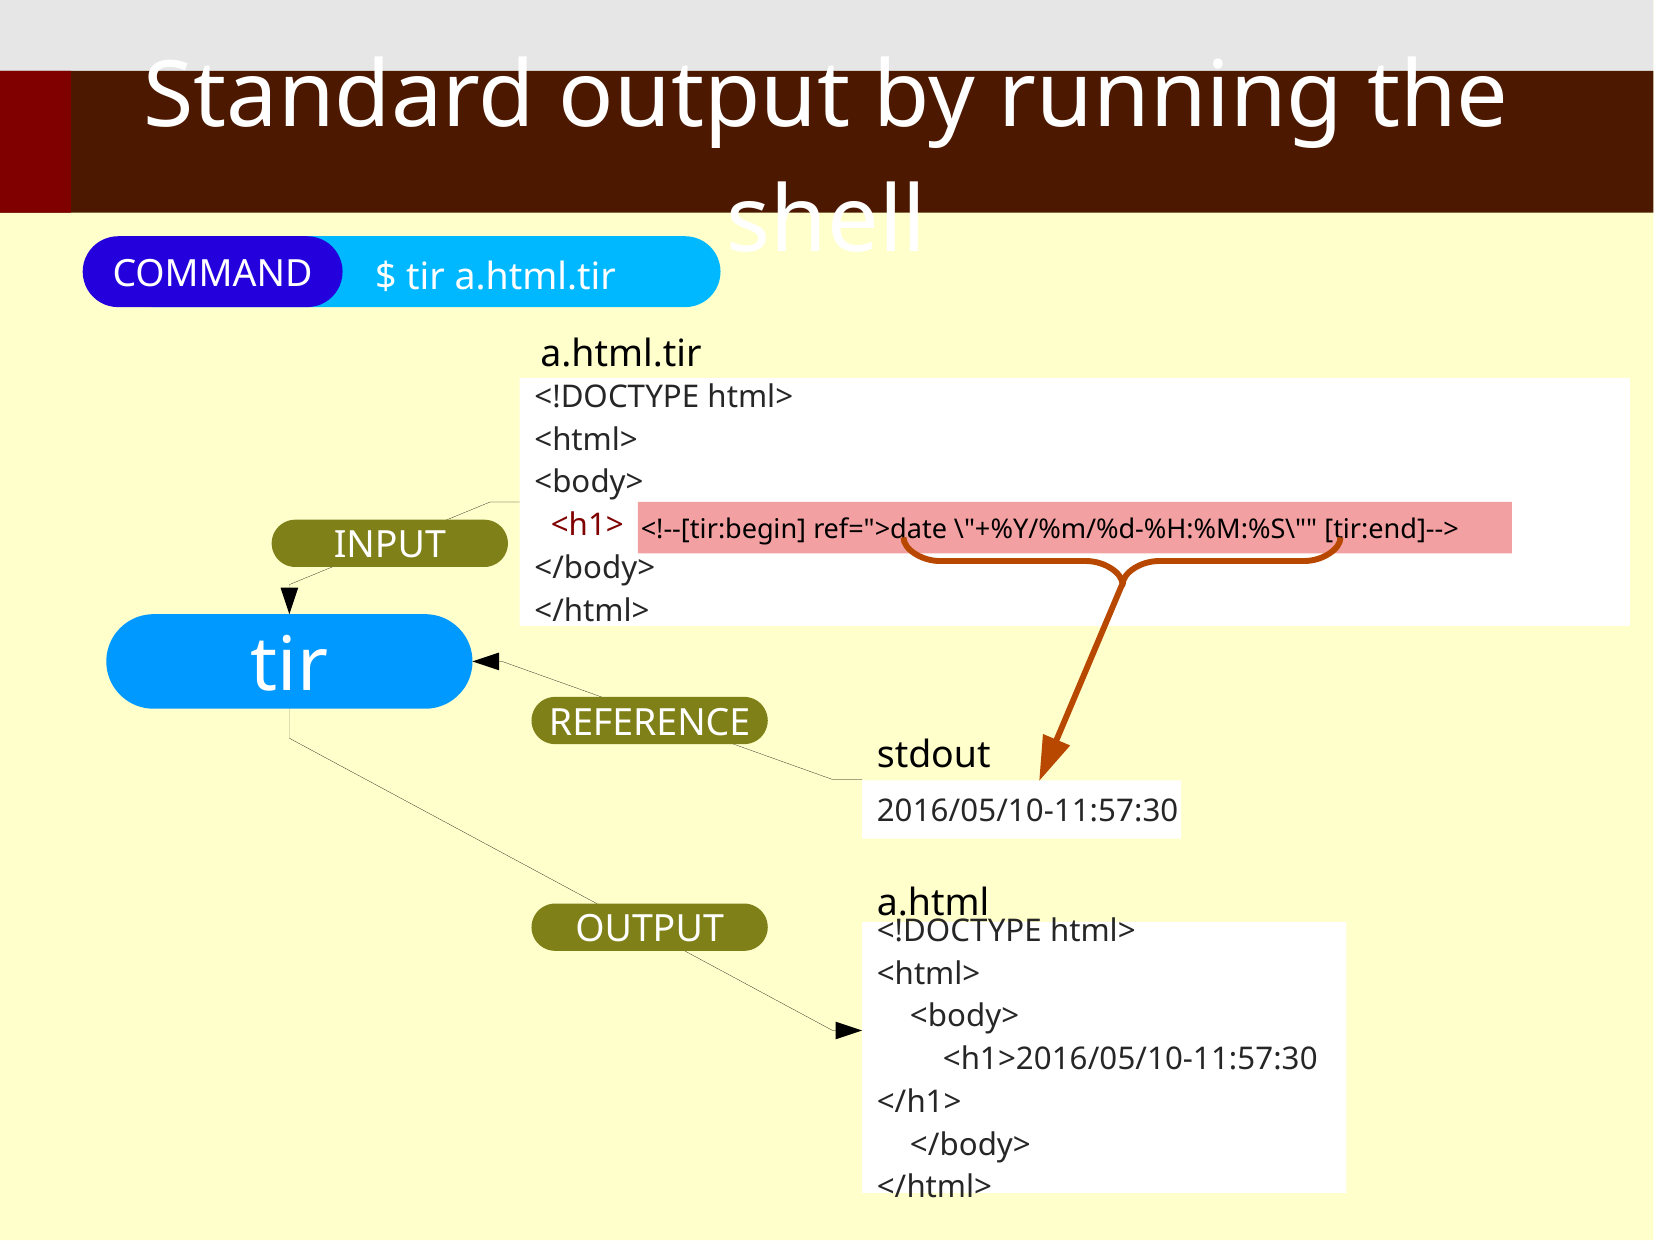

# Standard output by running the shell
COMMAND
$ tir a.html.tir
a.html.tir
<!DOCTYPE html>
<html>
<body>
 <h1> </h1>
</body>
</html>
<!--[tir:begin] ref=">date \"+%Y/%m/%d-%H:%M:%S\"" [tir:end]-->
INPUT
tir
REFERENCE
stdout
2016/05/10-11:57:30
a.html
<!DOCTYPE html>
<html>
 <body>
 <h1>2016/05/10-11:57:30
</h1>
 </body>
</html>
OUTPUT